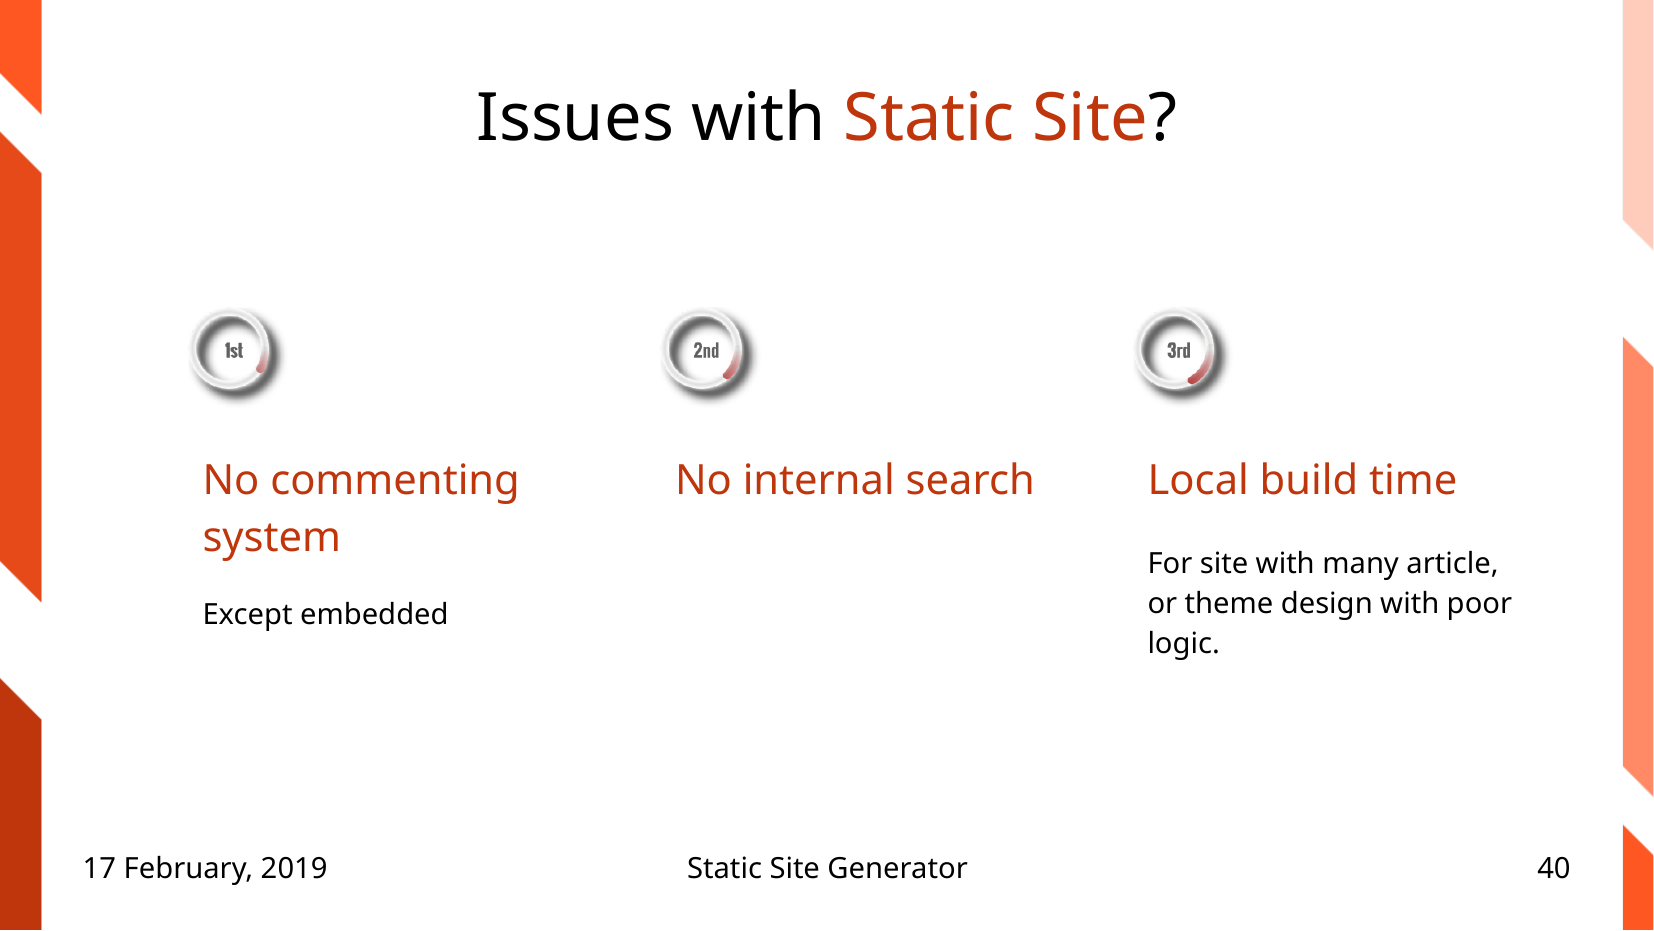

# Issues with Static Site?
No commenting system
Except embedded
No internal search
Local build time
For site with many article, or theme design with poor logic.
17 February, 2019
Static Site Generator
40